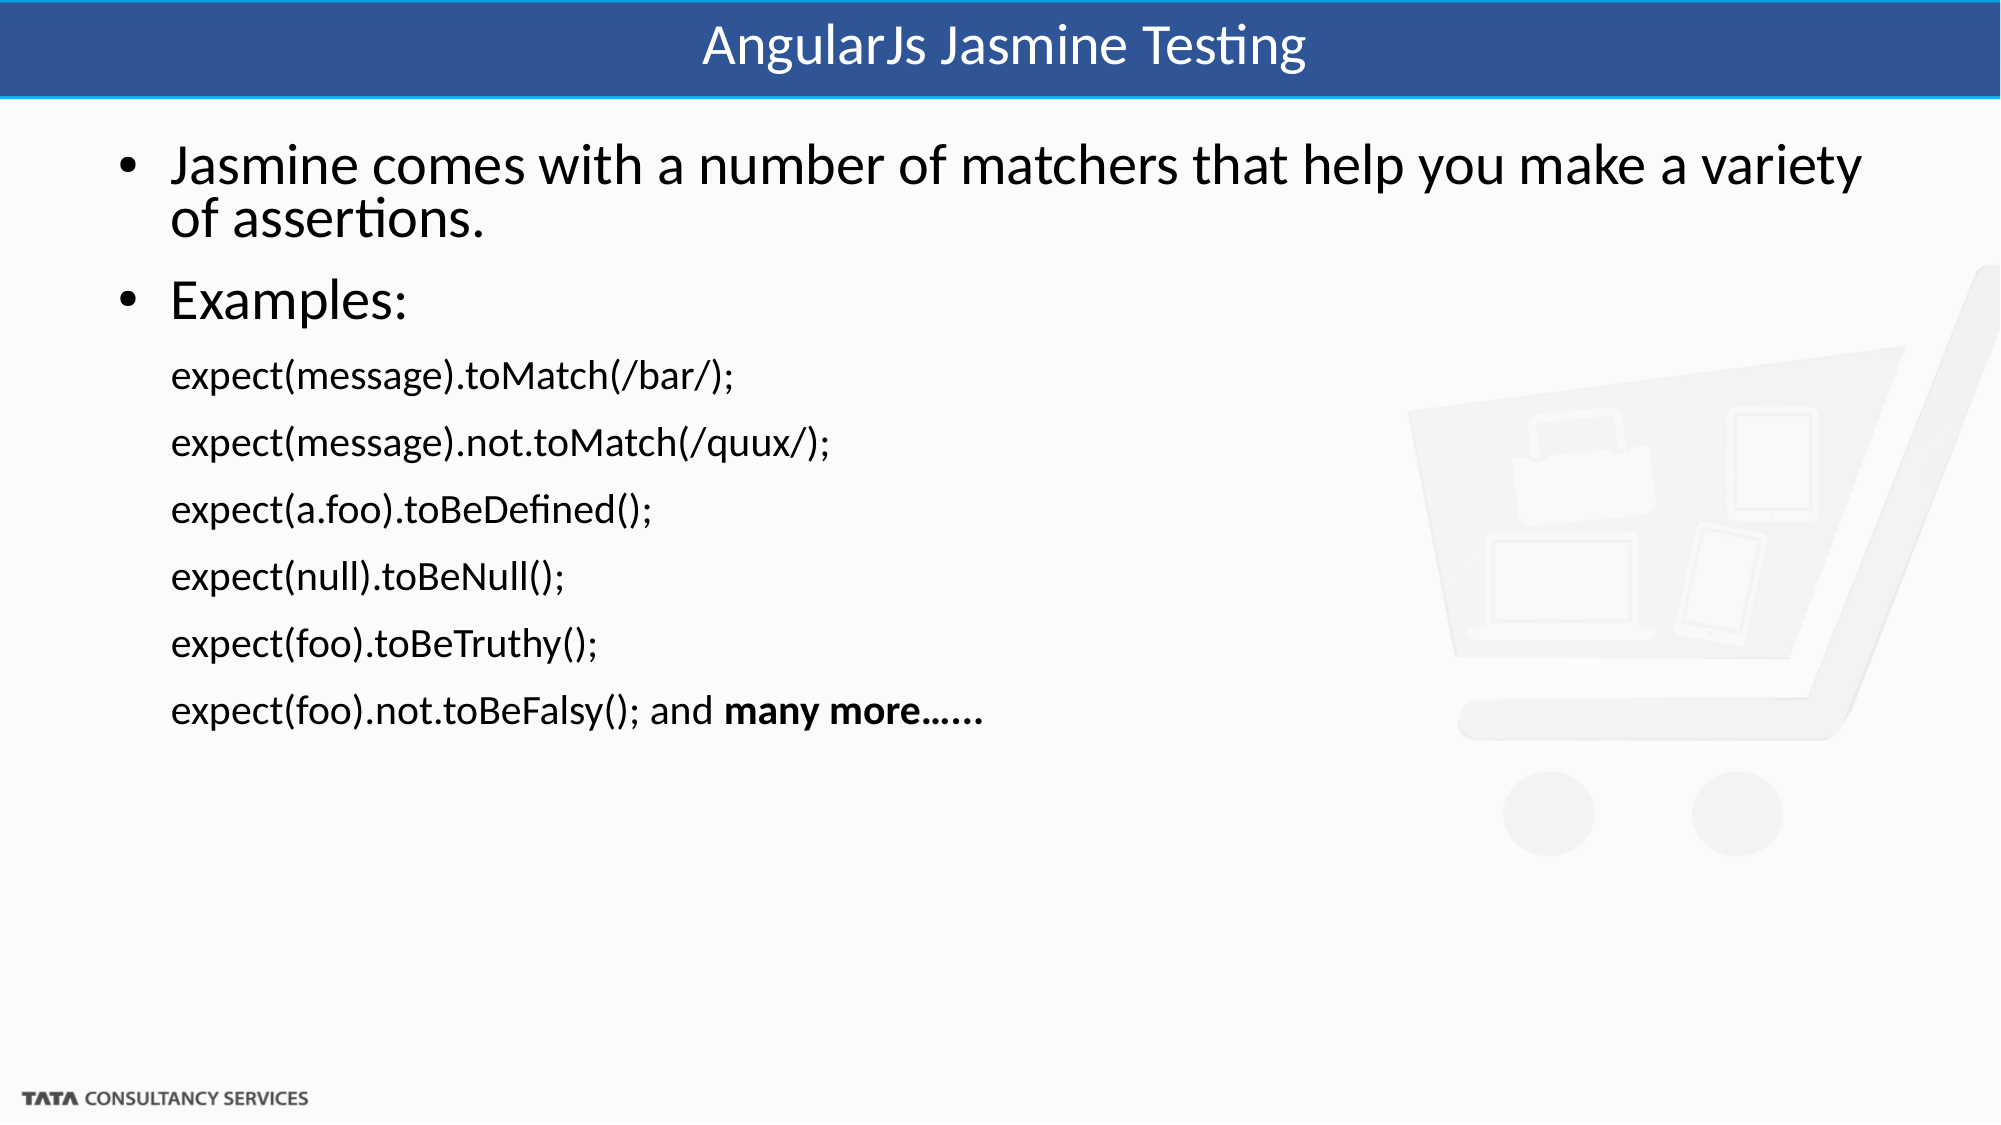

# AngularJs Jasmine Testing
Jasmine comes with a number of matchers that help you make a variety of assertions.
Examples:
expect(message).toMatch(/bar/);
expect(message).not.toMatch(/quux/);
expect(a.foo).toBeDefined();
expect(null).toBeNull();
expect(foo).toBeTruthy();
expect(foo).not.toBeFalsy(); and many more…...